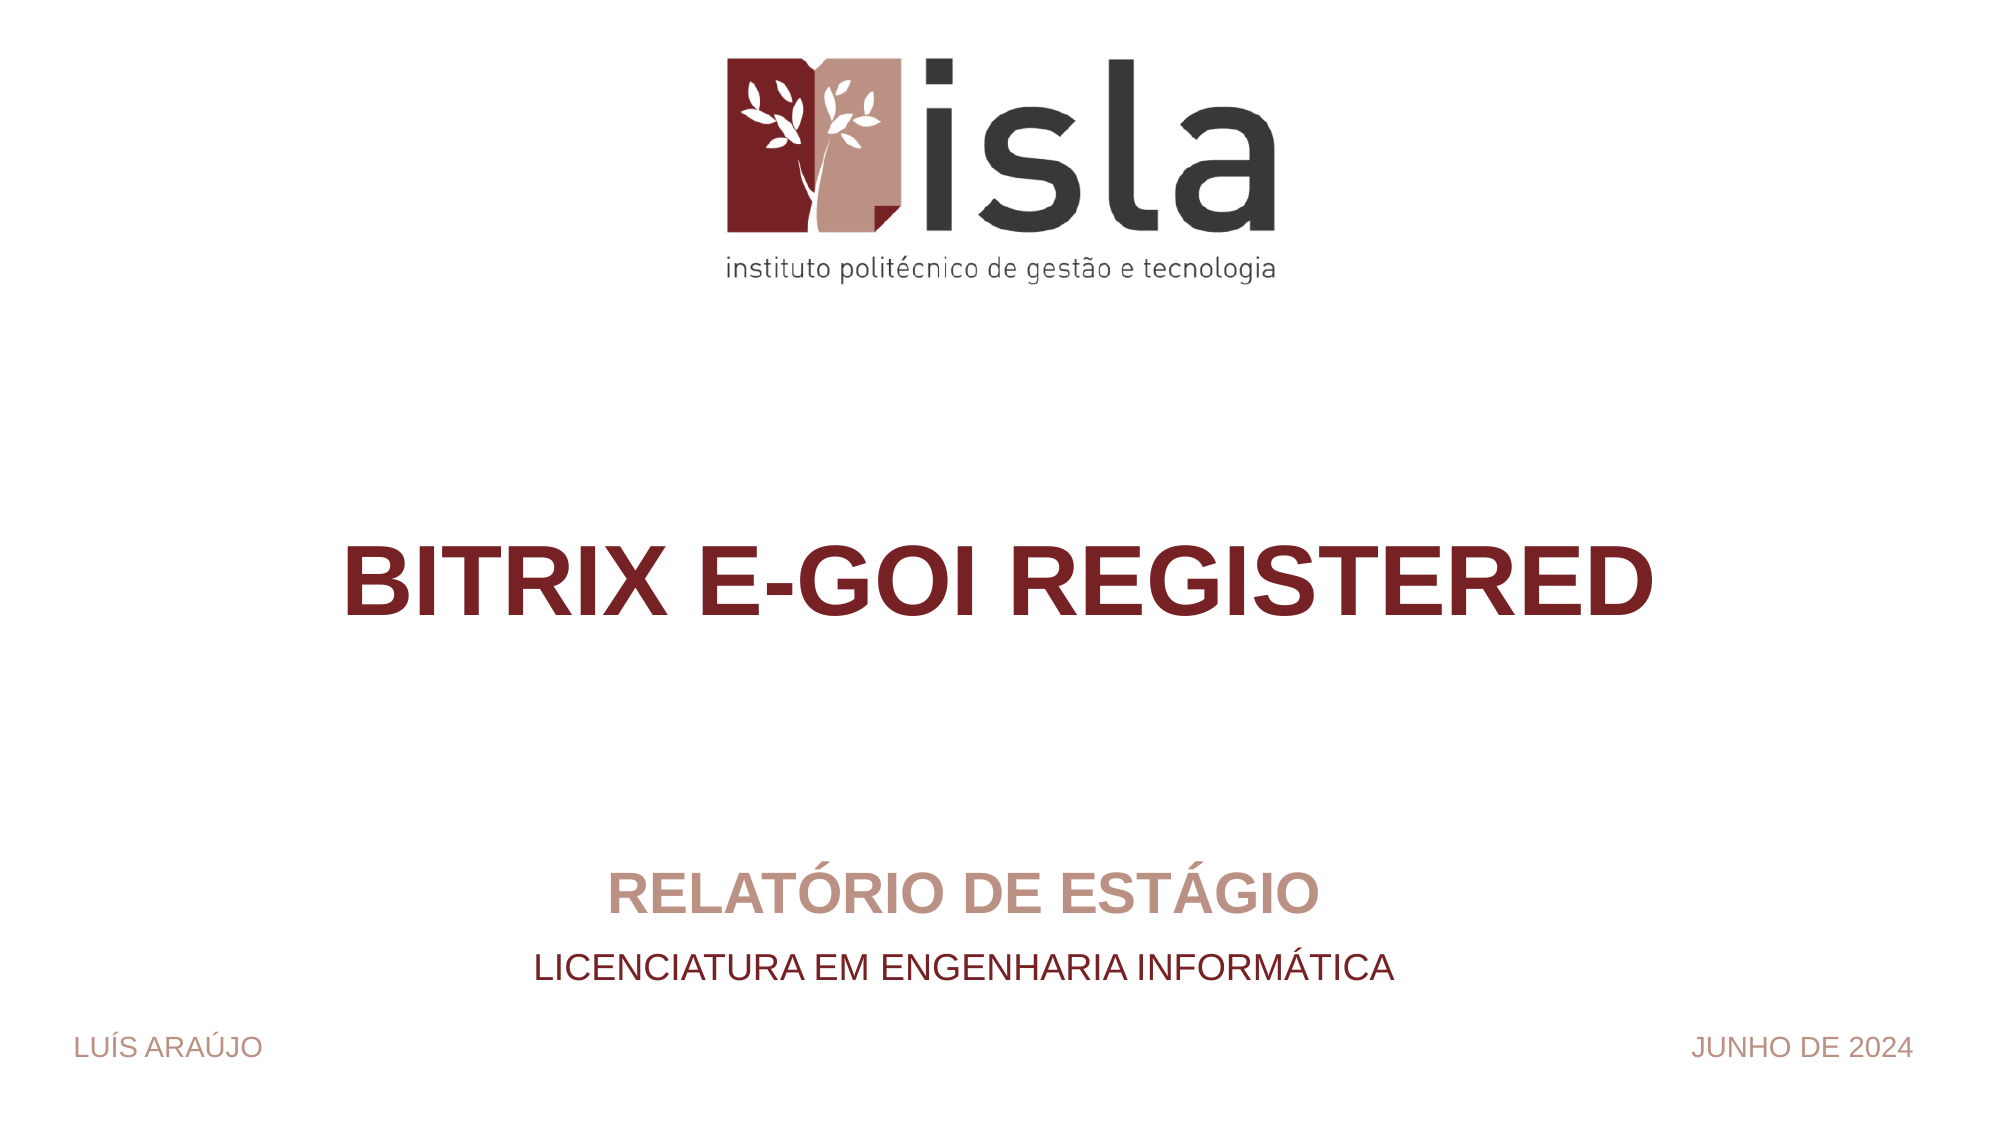

Bitrix E-goi Registered
# Relatório de Estágio
Licenciatura em Engenharia Informática
Luís Araújo	junho de 2024